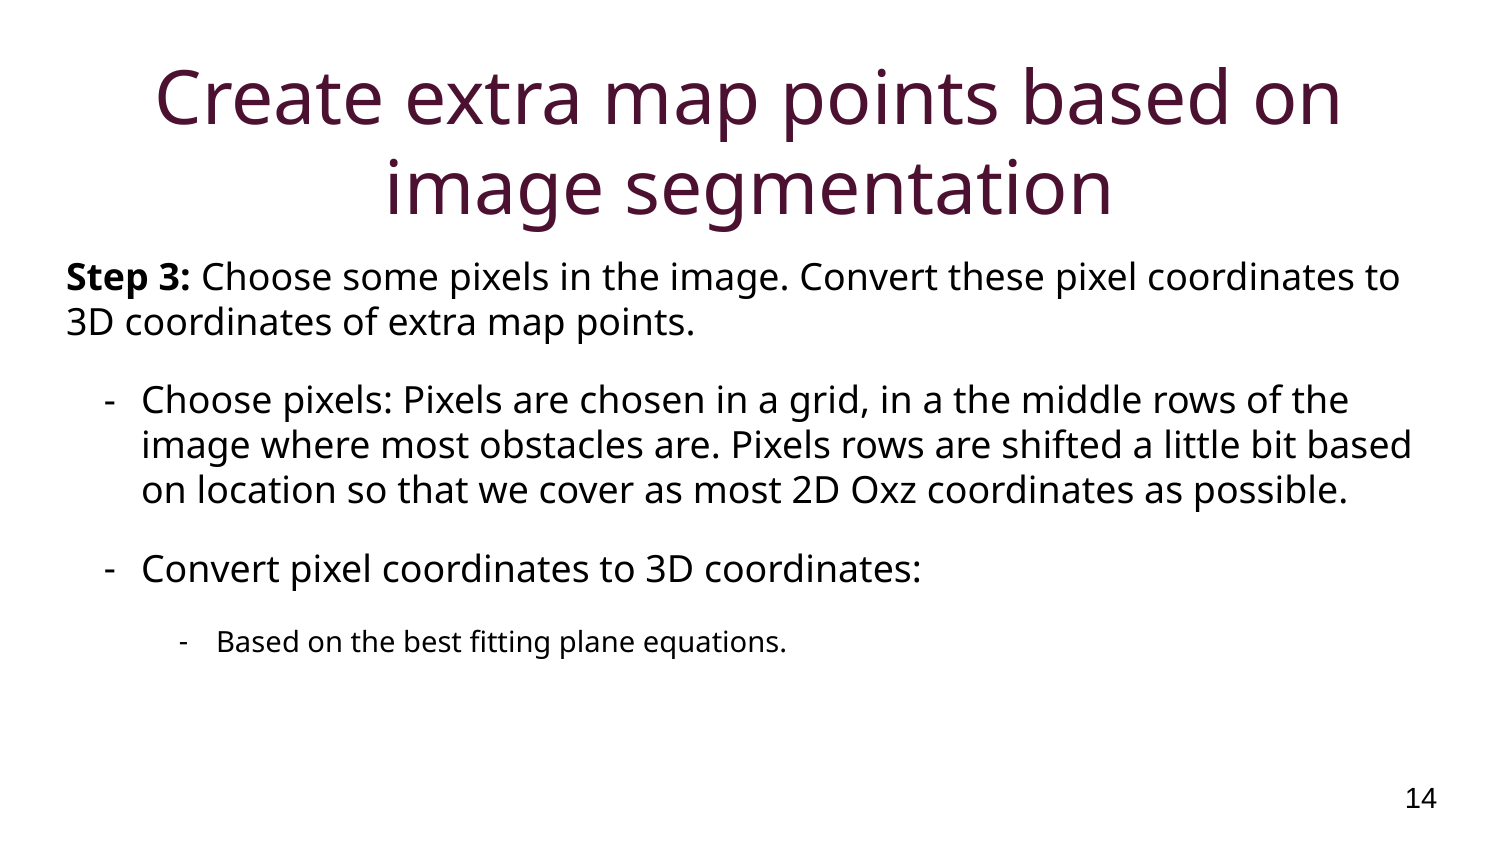

# Create extra map points based on image segmentation
Step 3: Choose some pixels in the image. Convert these pixel coordinates to 3D coordinates of extra map points.
Choose pixels: Pixels are chosen in a grid, in a the middle rows of the image where most obstacles are. Pixels rows are shifted a little bit based on location so that we cover as most 2D Oxz coordinates as possible.
Convert pixel coordinates to 3D coordinates:
Based on the best fitting plane equations.